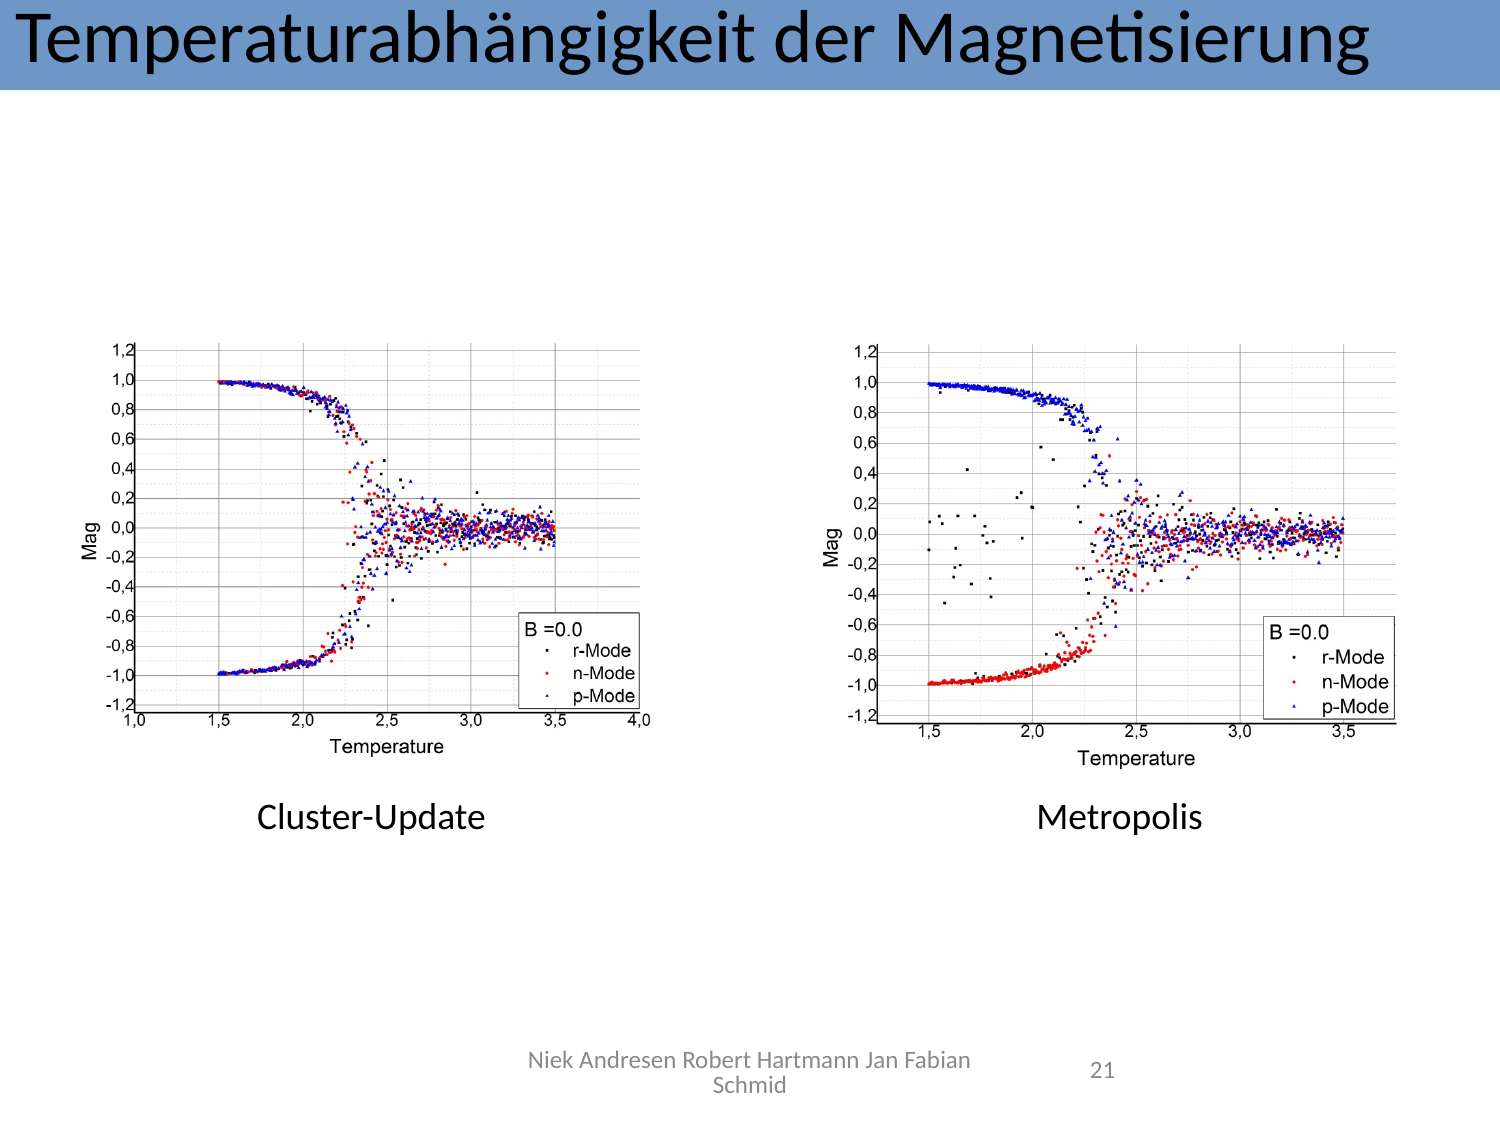

Temperaturabhängigkeit der Magnetisierung
Cluster-Update
Metropolis
Niek Andresen Robert Hartmann Jan Fabian Schmid